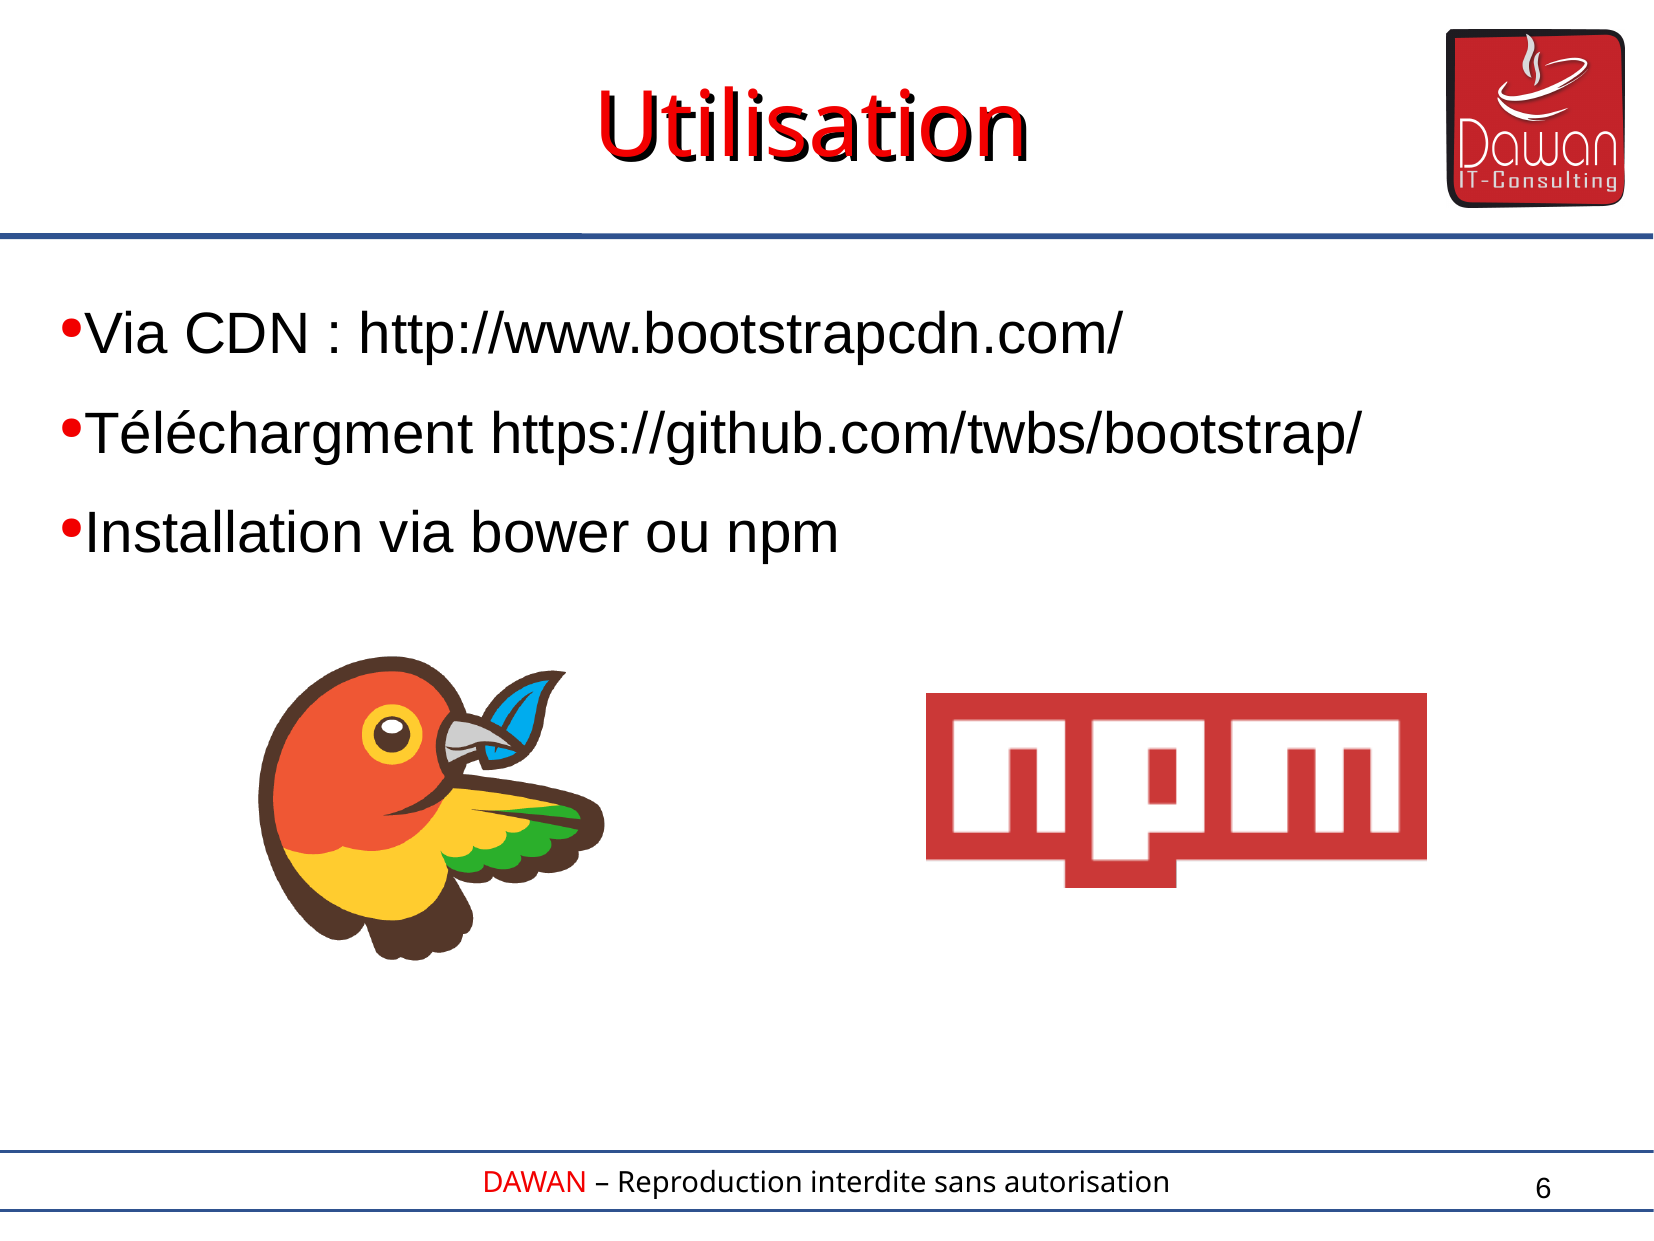

Utilisation
# Via CDN : http://www.bootstrapcdn.com/
Téléchargment https://github.com/twbs/bootstrap/
Installation via bower ou npm